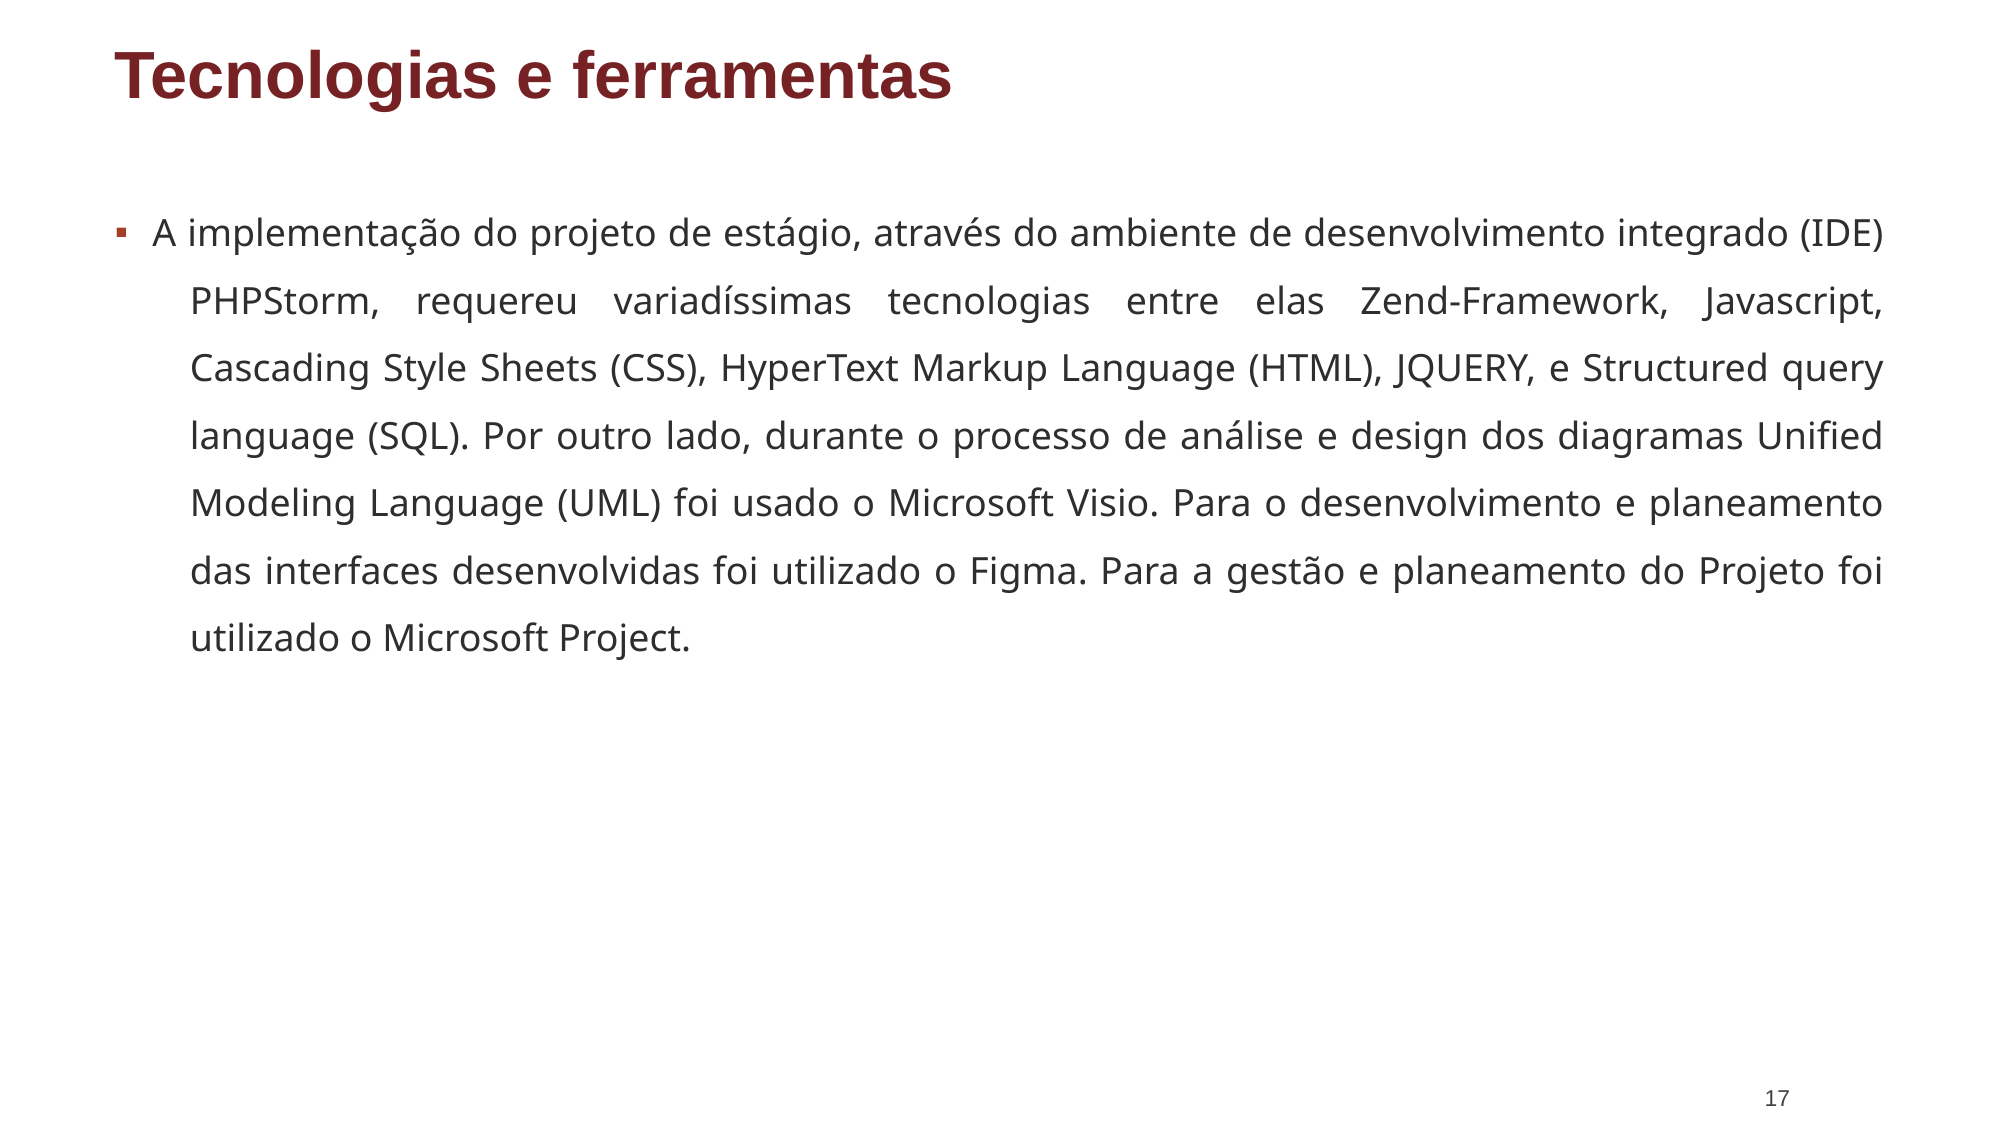

# Tecnologias e ferramentas
A implementação do projeto de estágio, através do ambiente de desenvolvimento integrado (IDE) PHPStorm, requereu variadíssimas tecnologias entre elas Zend-Framework, Javascript, Cascading Style Sheets (CSS), HyperText Markup Language (HTML), JQUERY, e Structured query language (SQL). Por outro lado, durante o processo de análise e design dos diagramas Unified Modeling Language (UML) foi usado o Microsoft Visio. Para o desenvolvimento e planeamento das interfaces desenvolvidas foi utilizado o Figma. Para a gestão e planeamento do Projeto foi utilizado o Microsoft Project.